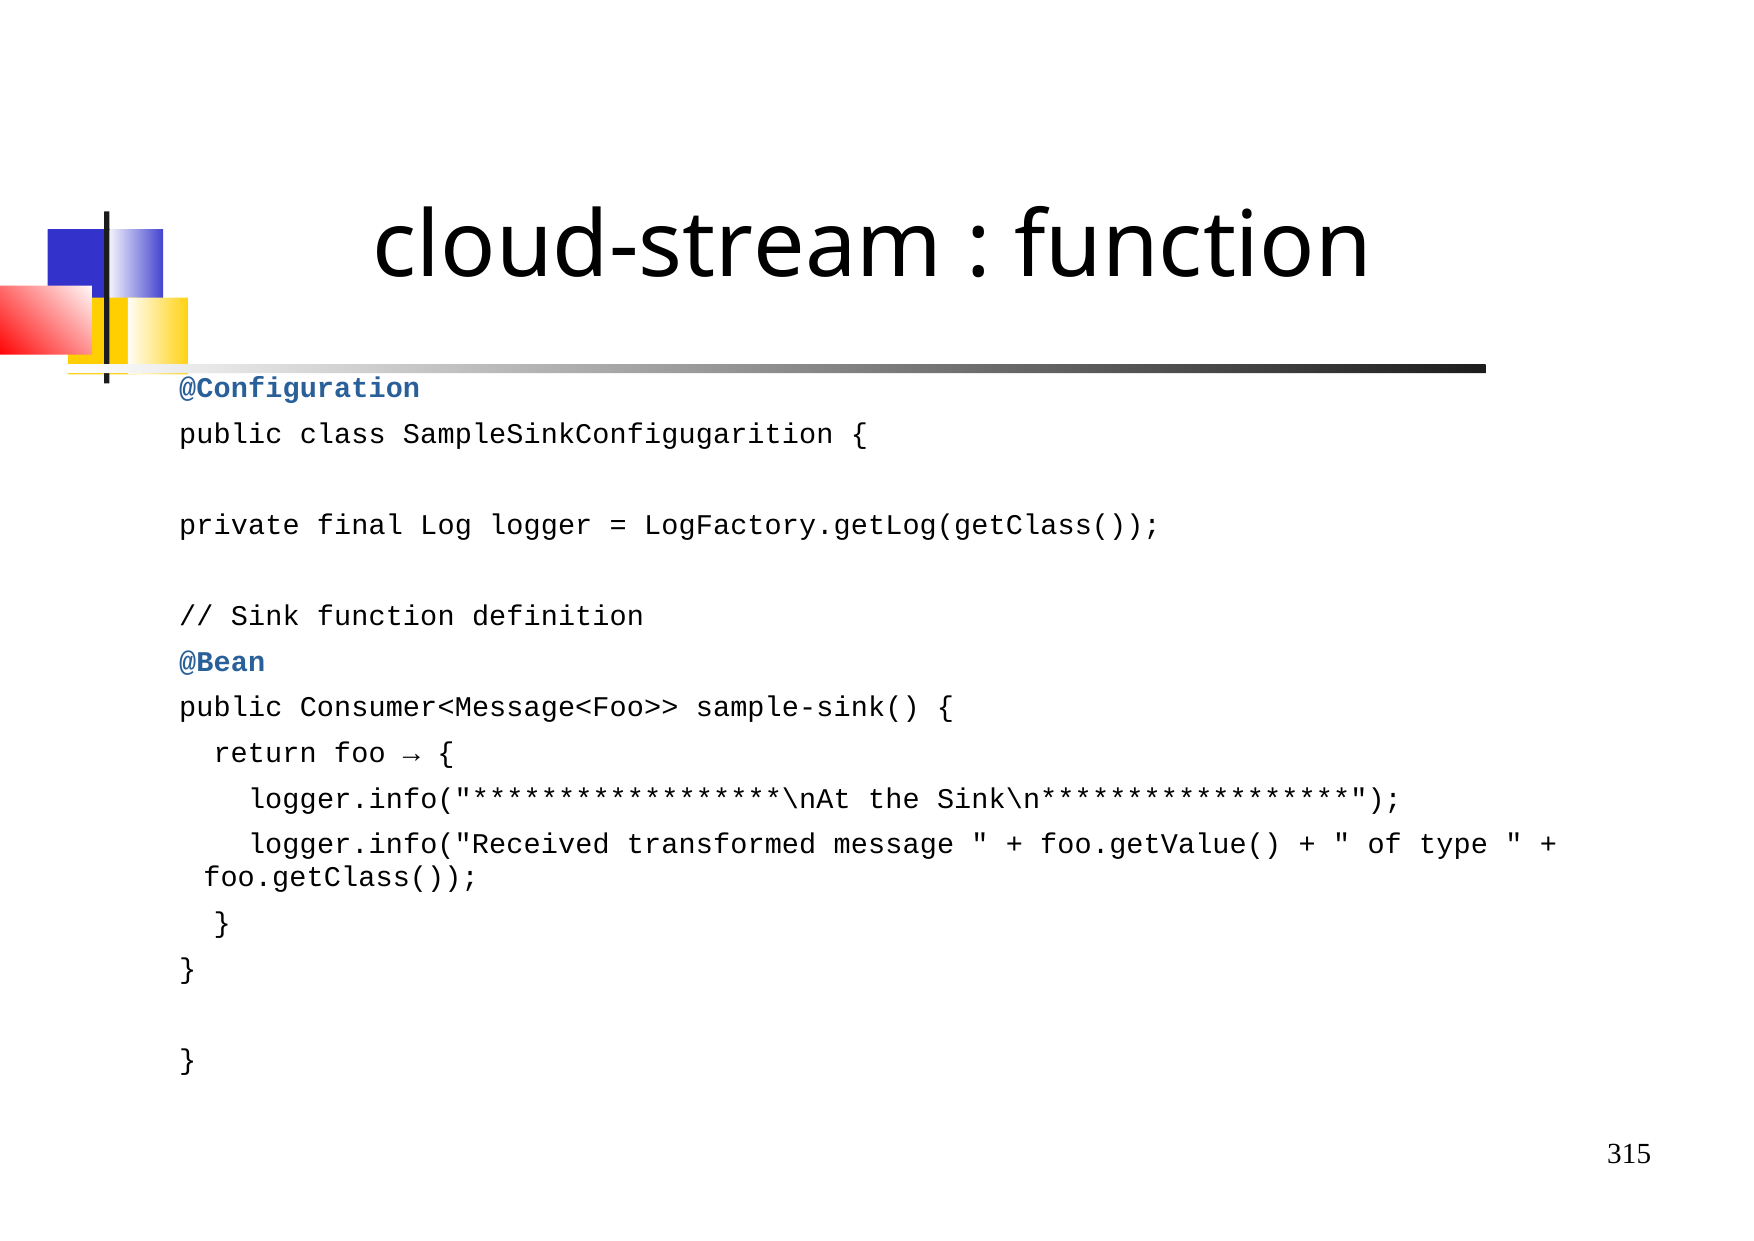

# cloud-stream : function
@Configuration
public class SampleSinkConfigugarition {
private final Log logger = LogFactory.getLog(getClass());
// Sink function definition
@Bean
public Consumer<Message<Foo>> sample-sink() {
 return foo → {
 logger.info("******************\nAt the Sink\n******************");
 logger.info("Received transformed message " + foo.getValue() + " of type " + foo.getClass());
 }
}
}